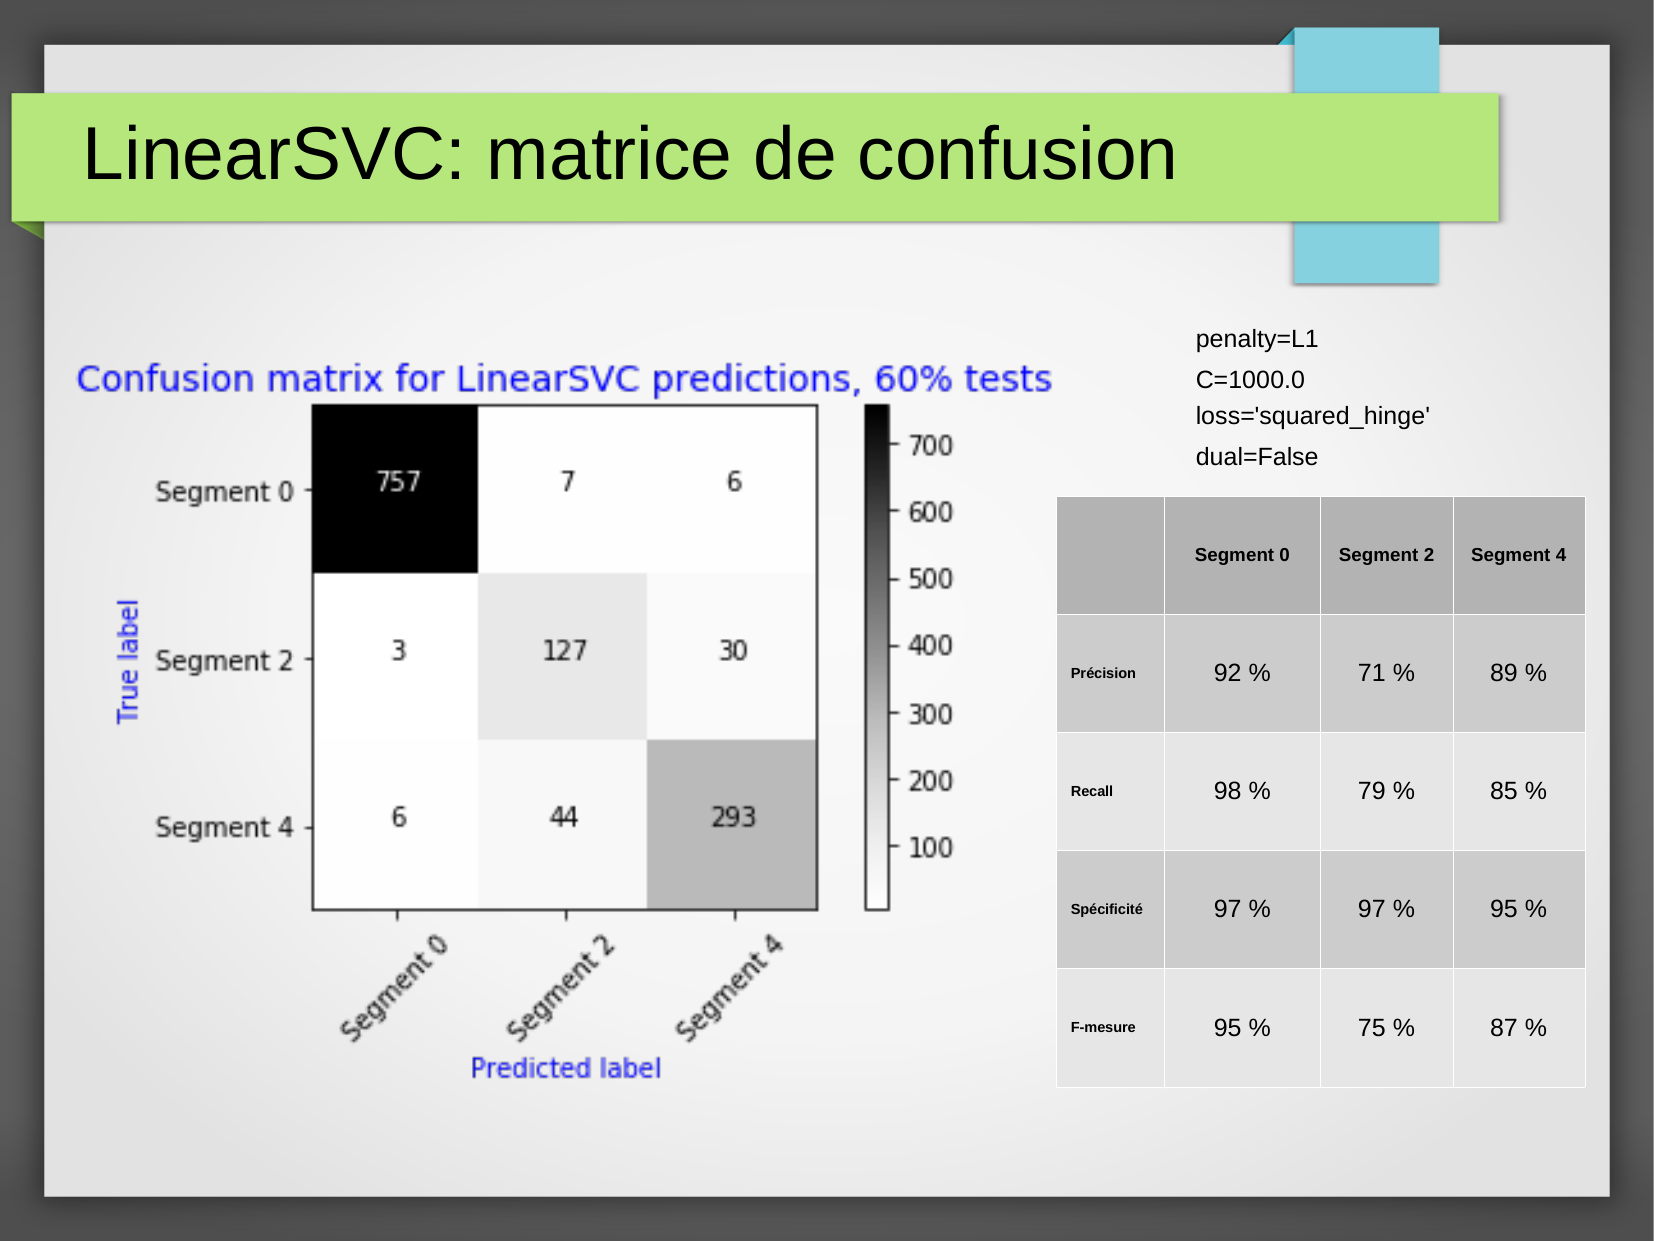

# LinearSVC: matrice de confusion
penalty=L1
C=1000.0
loss='squared_hinge'
dual=False
| | Segment 0 | Segment 2 | Segment 4 |
| --- | --- | --- | --- |
| Précision | 92 % | 71 % | 89 % |
| Recall | 98 % | 79 % | 85 % |
| Spécificité | 97 % | 97 % | 95 % |
| F-mesure | 95 % | 75 % | 87 % |